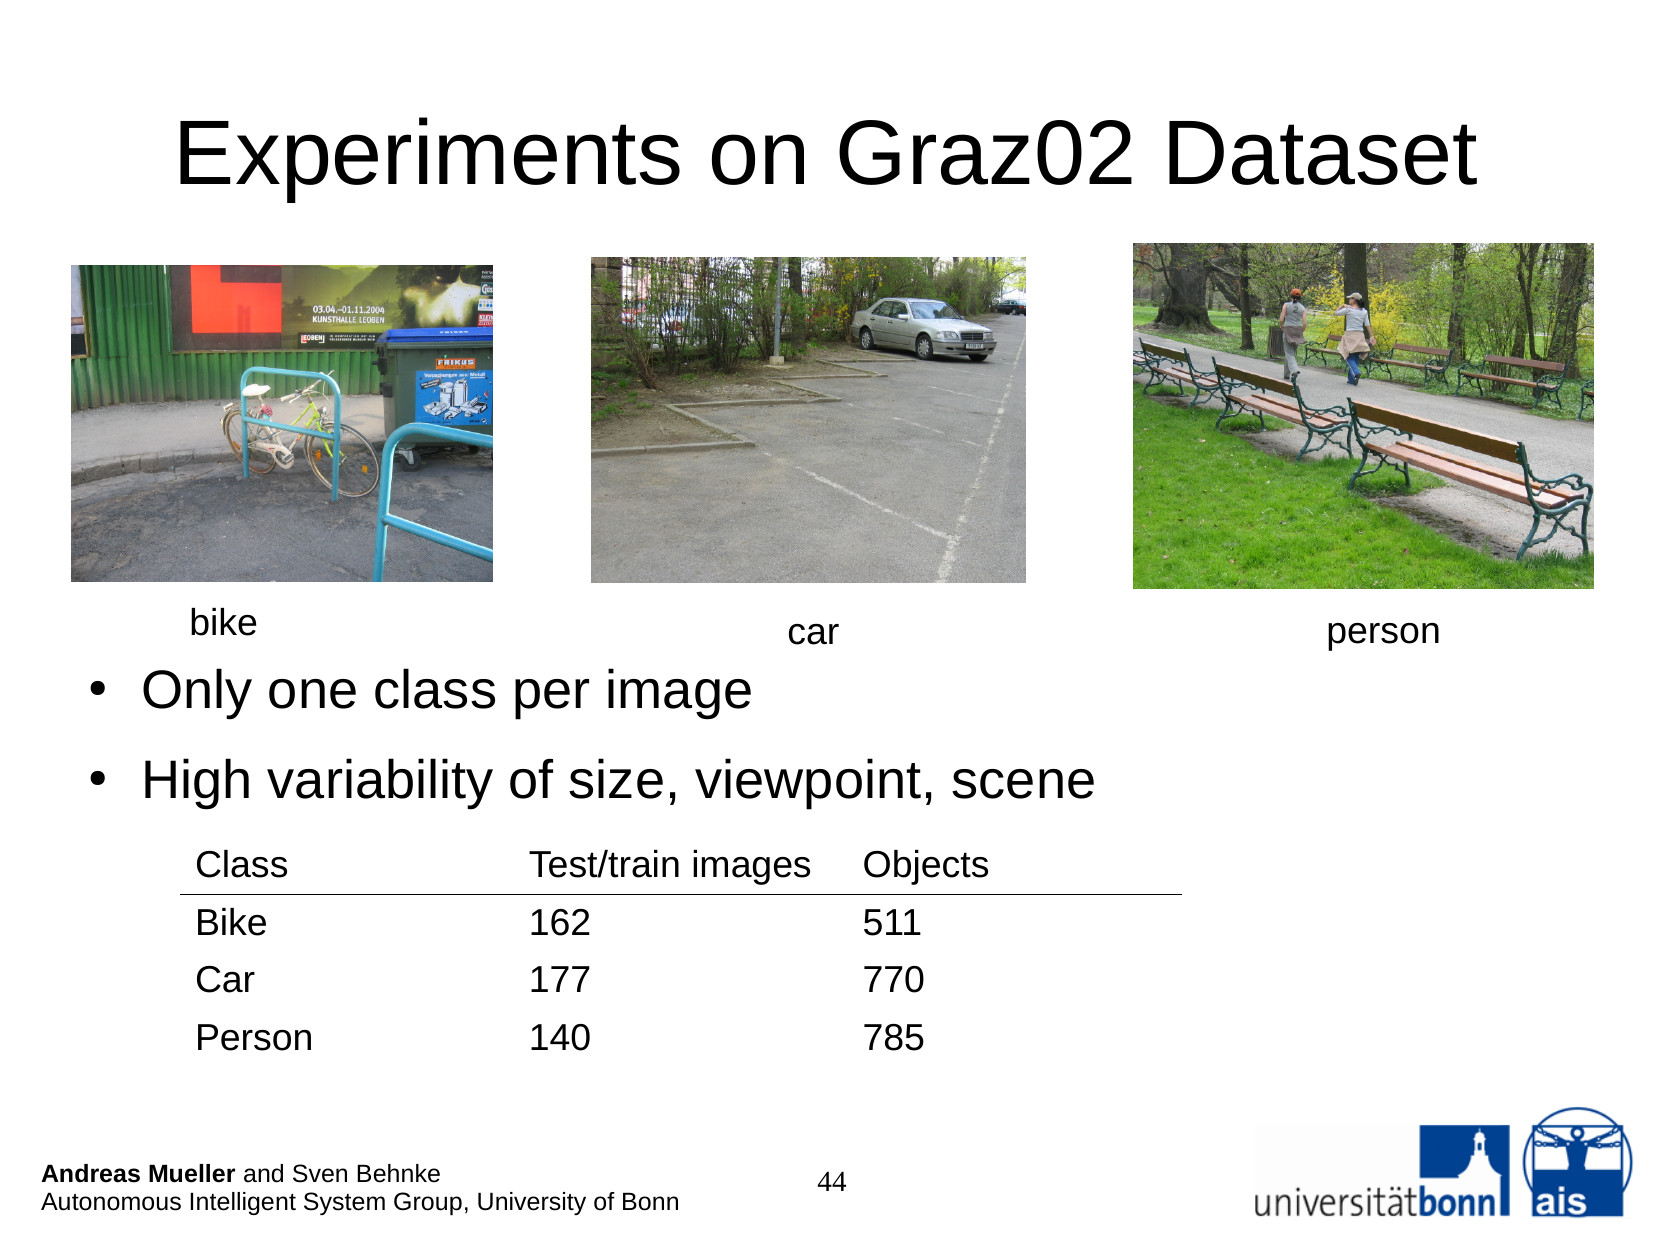

# Experiments on Graz02 Dataset
Only one class per image
High variability of size, viewpoint, scene
bike
person
car
| Class | Test/train images | Objects |
| --- | --- | --- |
| Bike | 162 | 511 |
| Car | 177 | 770 |
| Person | 140 | 785 |
Andreas Mueller, Sven Behnke University of Bonn
44